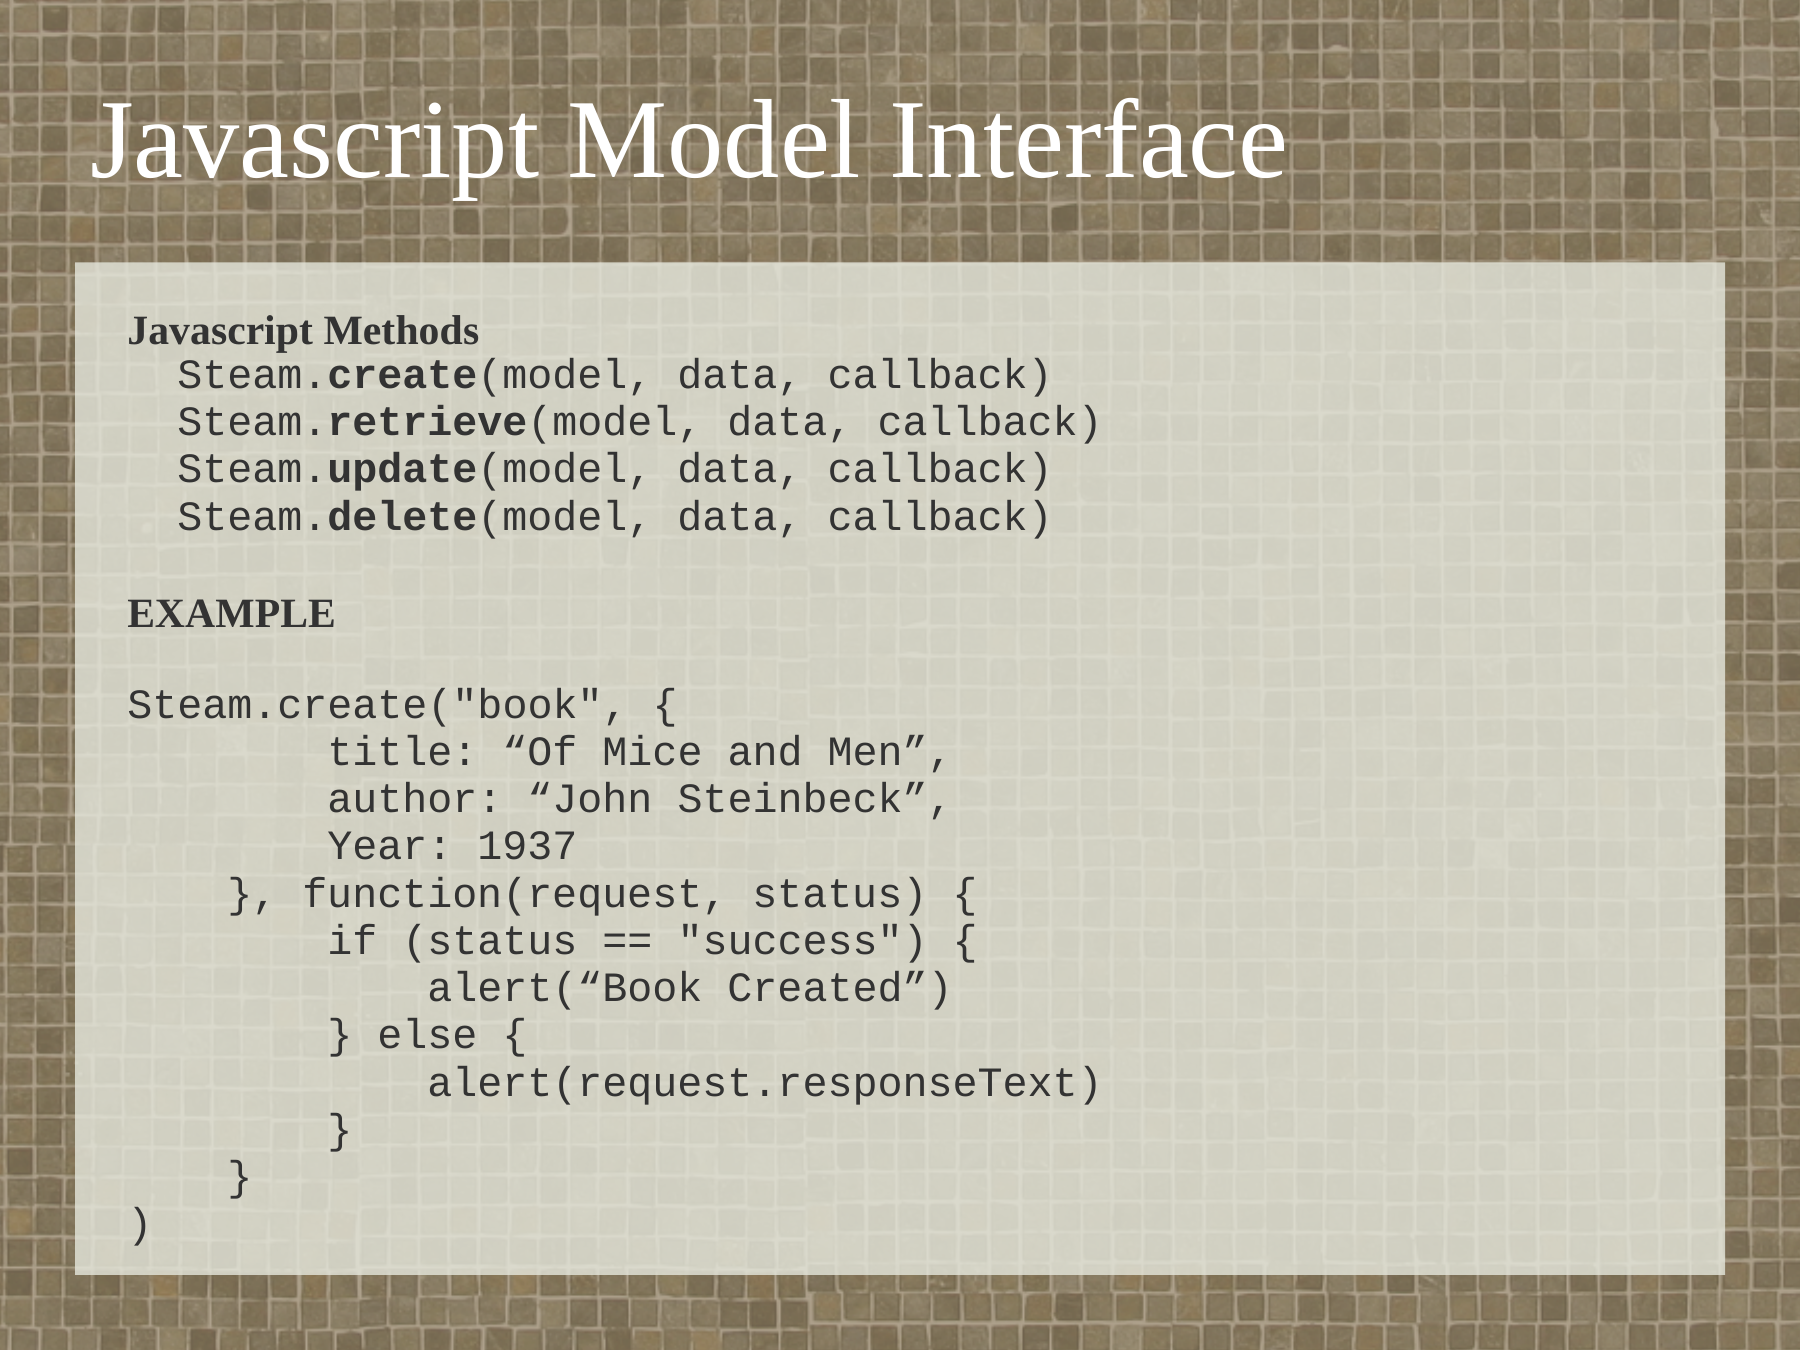

# Javascript Model Interface
Javascript Methods
 Steam.create(model, data, callback)
 Steam.retrieve(model, data, callback)
 Steam.update(model, data, callback)
 Steam.delete(model, data, callback)
EXAMPLE
Steam.create("book", {
 title: “Of Mice and Men”,
 author: “John Steinbeck”,
 Year: 1937
 }, function(request, status) {
 if (status == "success") {
 alert(“Book Created”)
 } else {
 alert(request.responseText)
 }
 }
)